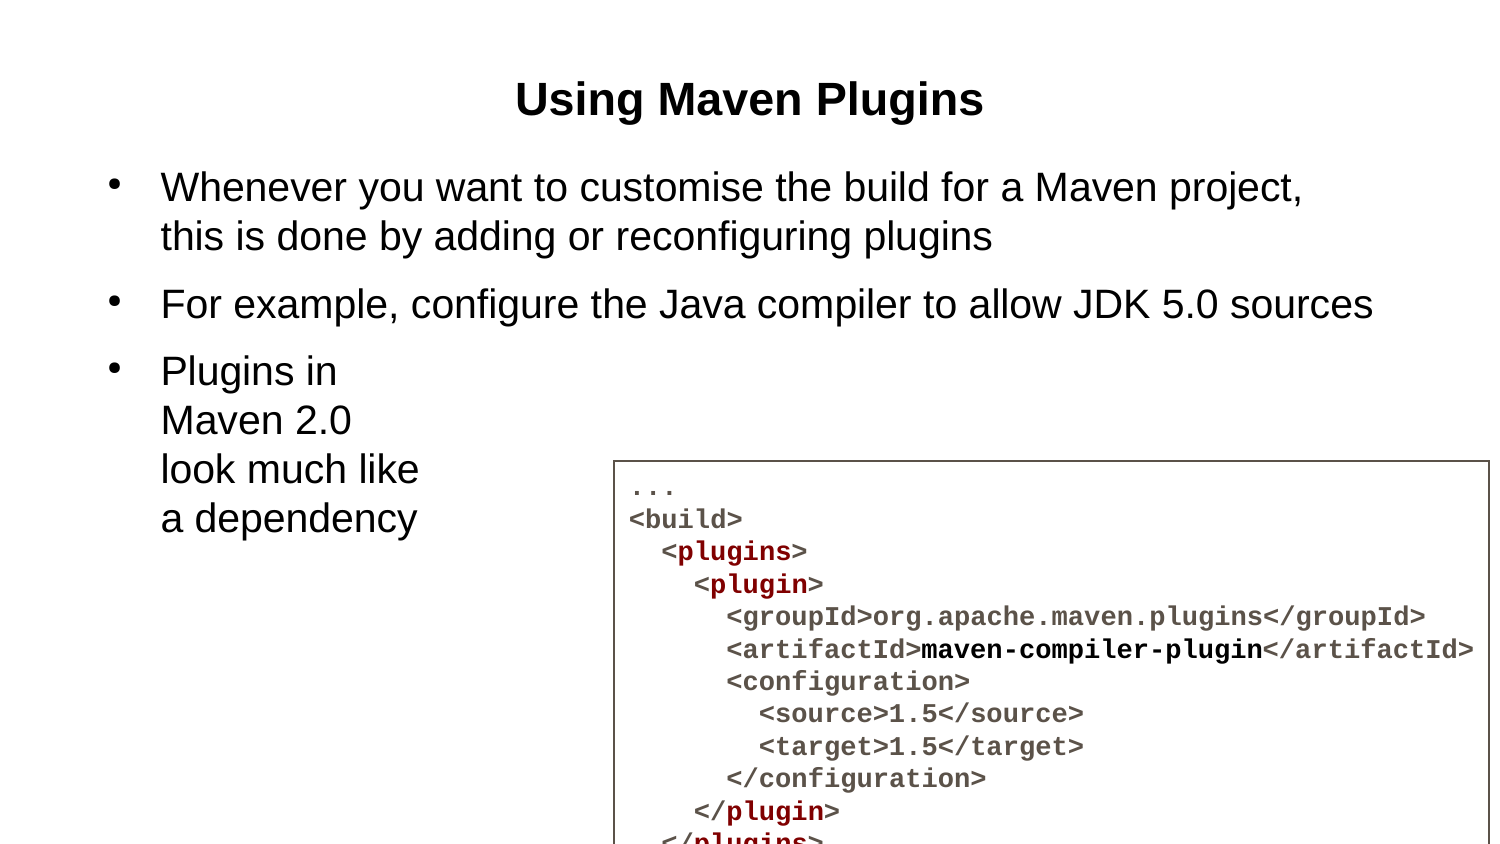

# Using Maven Plugins
Whenever you want to customise the build for a Maven project, this is done by adding or reconfiguring plugins
For example, configure the Java compiler to allow JDK 5.0 sources
Plugins in
Maven 2.0
look much like
a dependency
...
<build>
 <plugins>
 <plugin>
 <groupId>org.apache.maven.plugins</groupId>
 <artifactId>maven-compiler-plugin</artifactId>
 <configuration>
 <source>1.5</source>
 <target>1.5</target>
 </configuration>
 </plugin>
 </plugins>
</build>
...